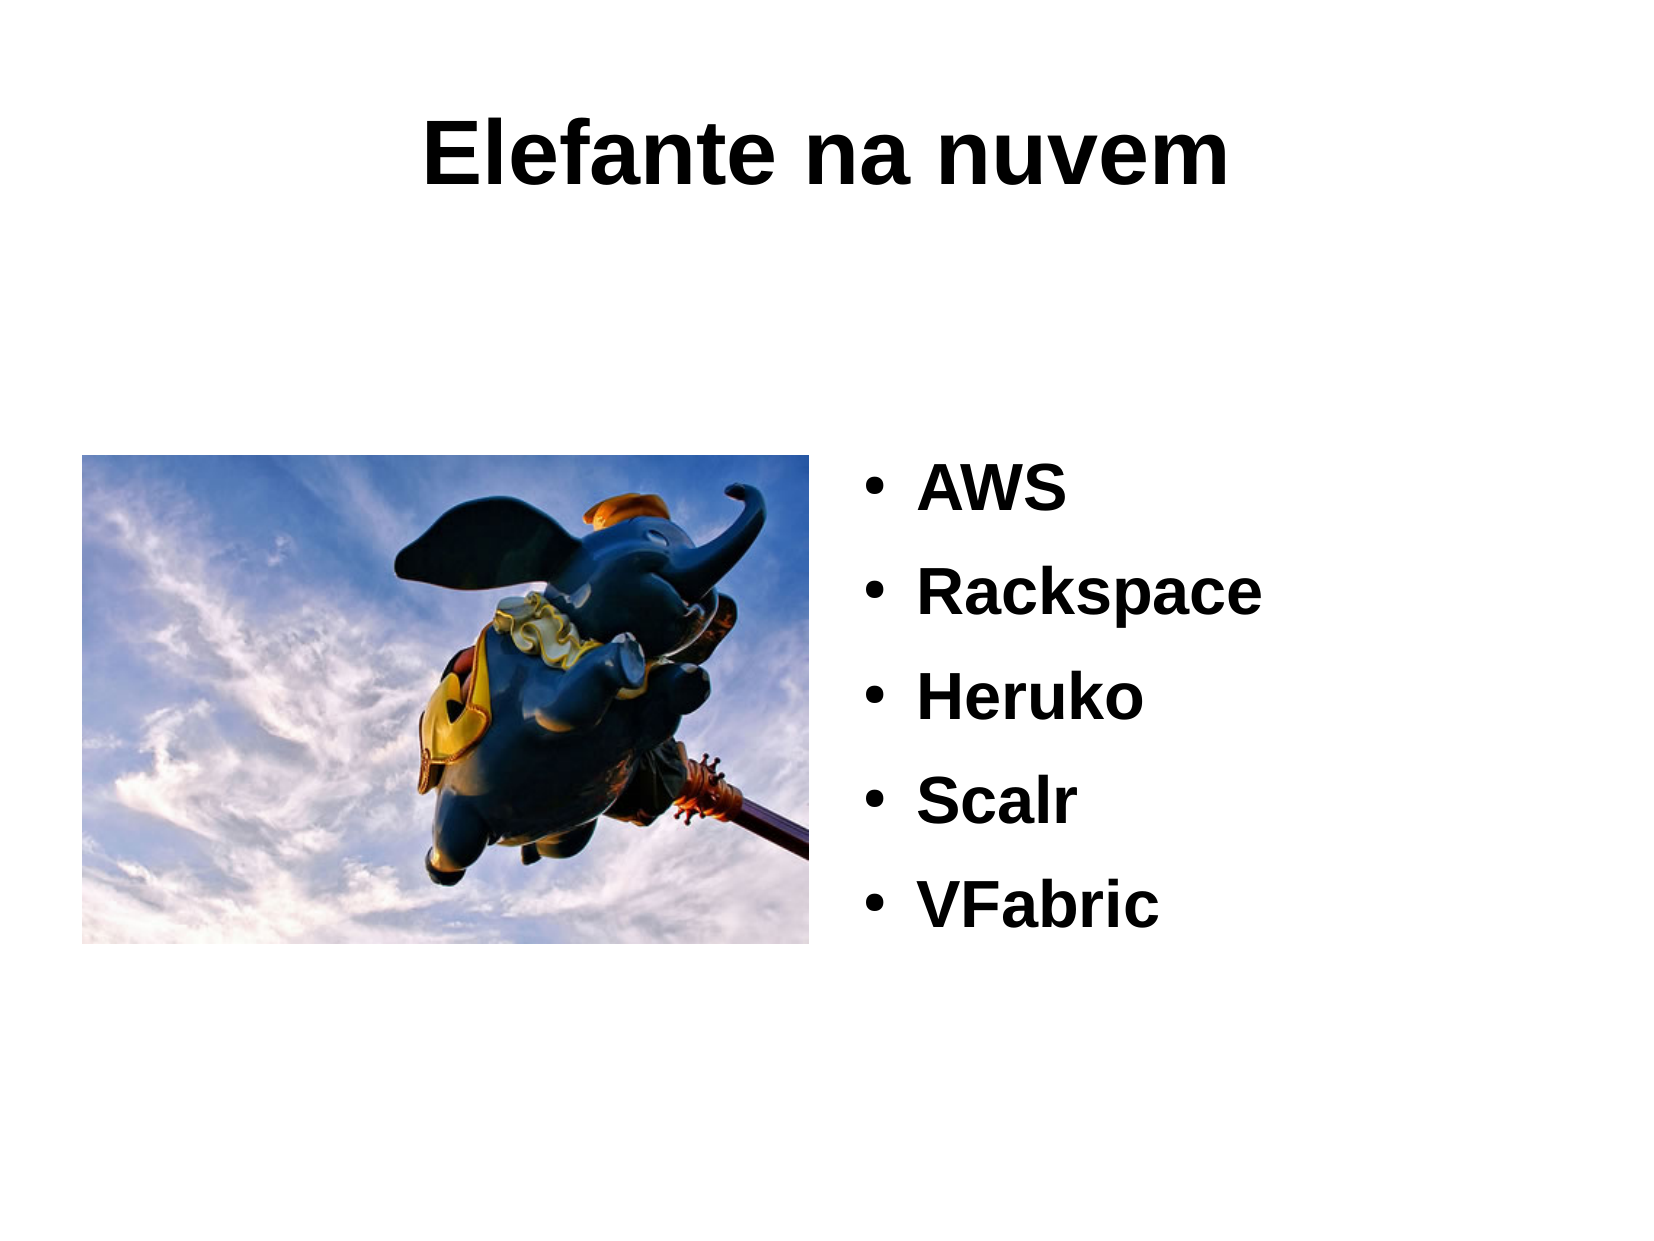

# Elefante na nuvem
AWS
Rackspace
Heruko
Scalr
VFabric